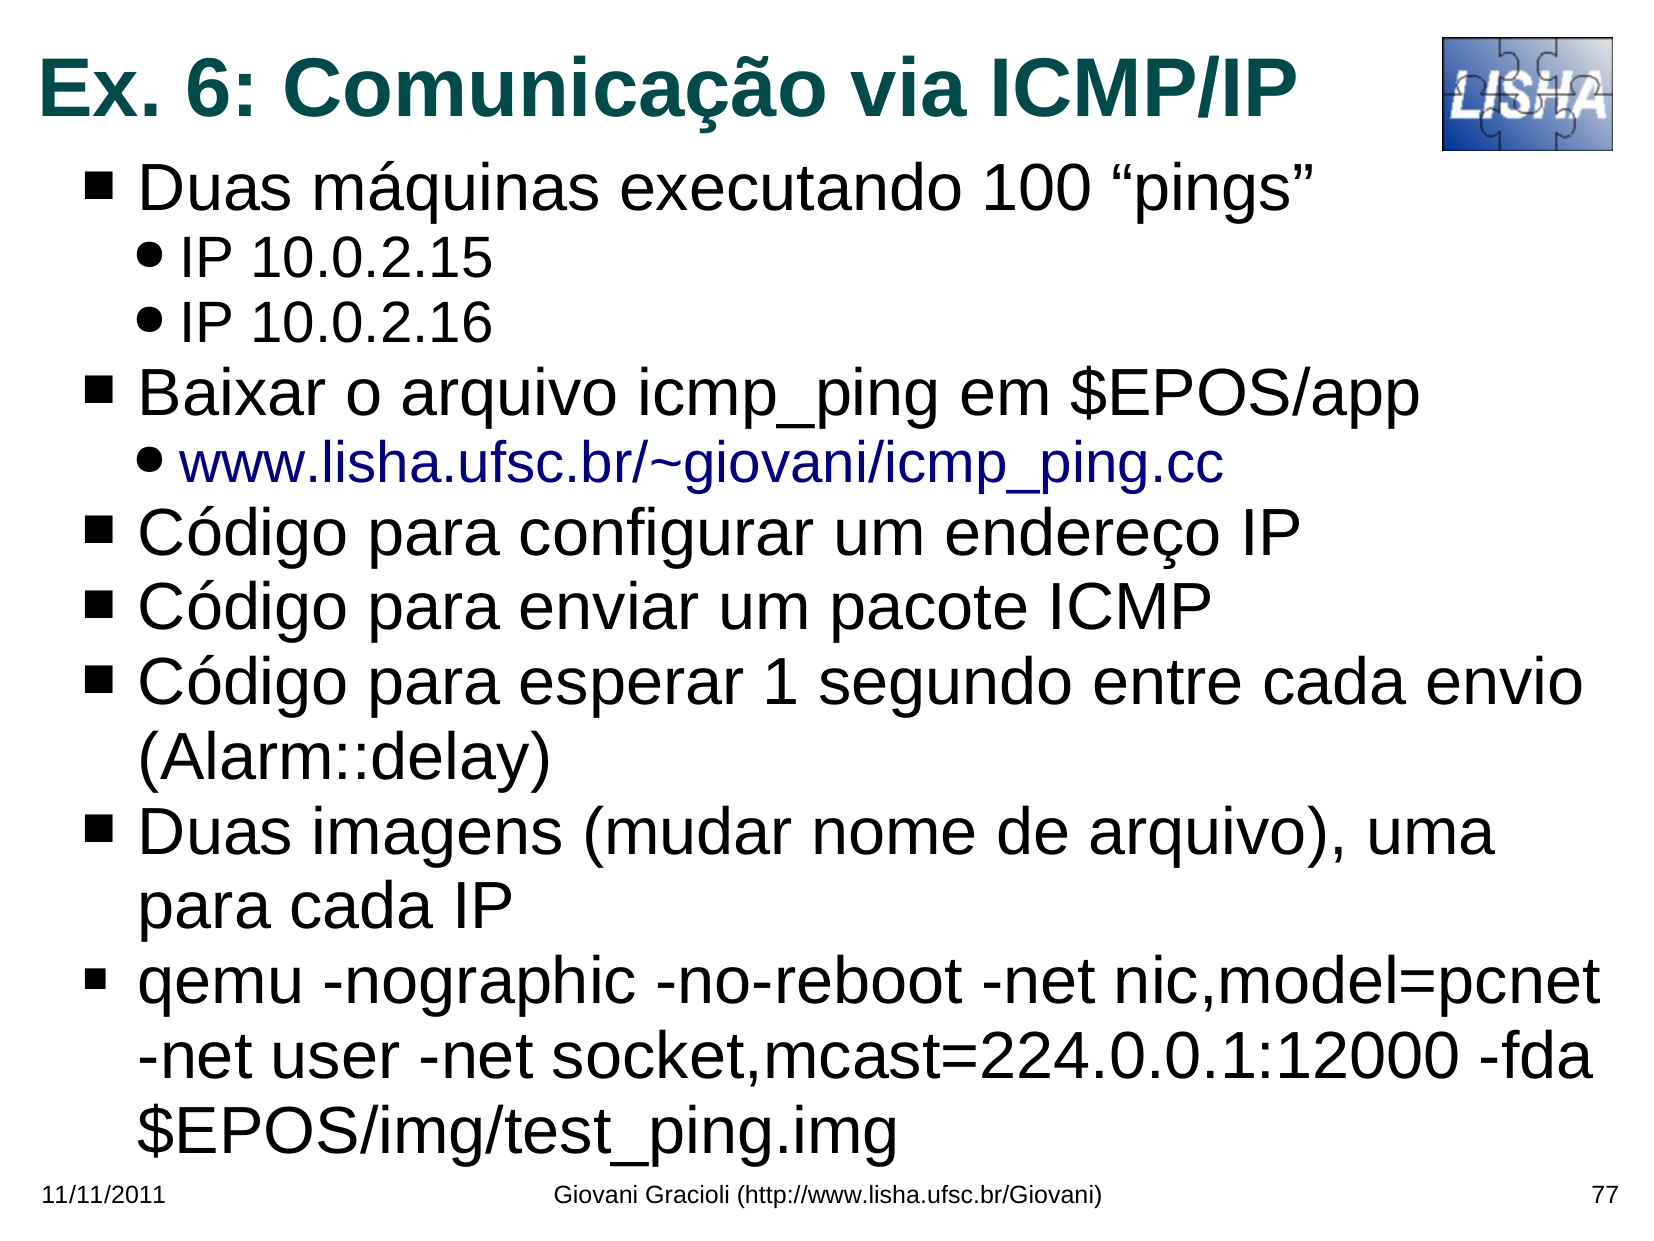

# Ex. 6: Comunicação via ICMP/IP
Duas máquinas executando 100 “pings”
IP 10.0.2.15
IP 10.0.2.16
Baixar o arquivo icmp_ping em $EPOS/app
www.lisha.ufsc.br/~giovani/icmp_ping.cc
Código para configurar um endereço IP
Código para enviar um pacote ICMP
Código para esperar 1 segundo entre cada envio (Alarm::delay)
Duas imagens (mudar nome de arquivo), uma para cada IP
﻿qemu -nographic -no-reboot -net nic,model=pcnet -net user -net socket,mcast=224.0.0.1:12000 -fda $EPOS/img/test_ping.img